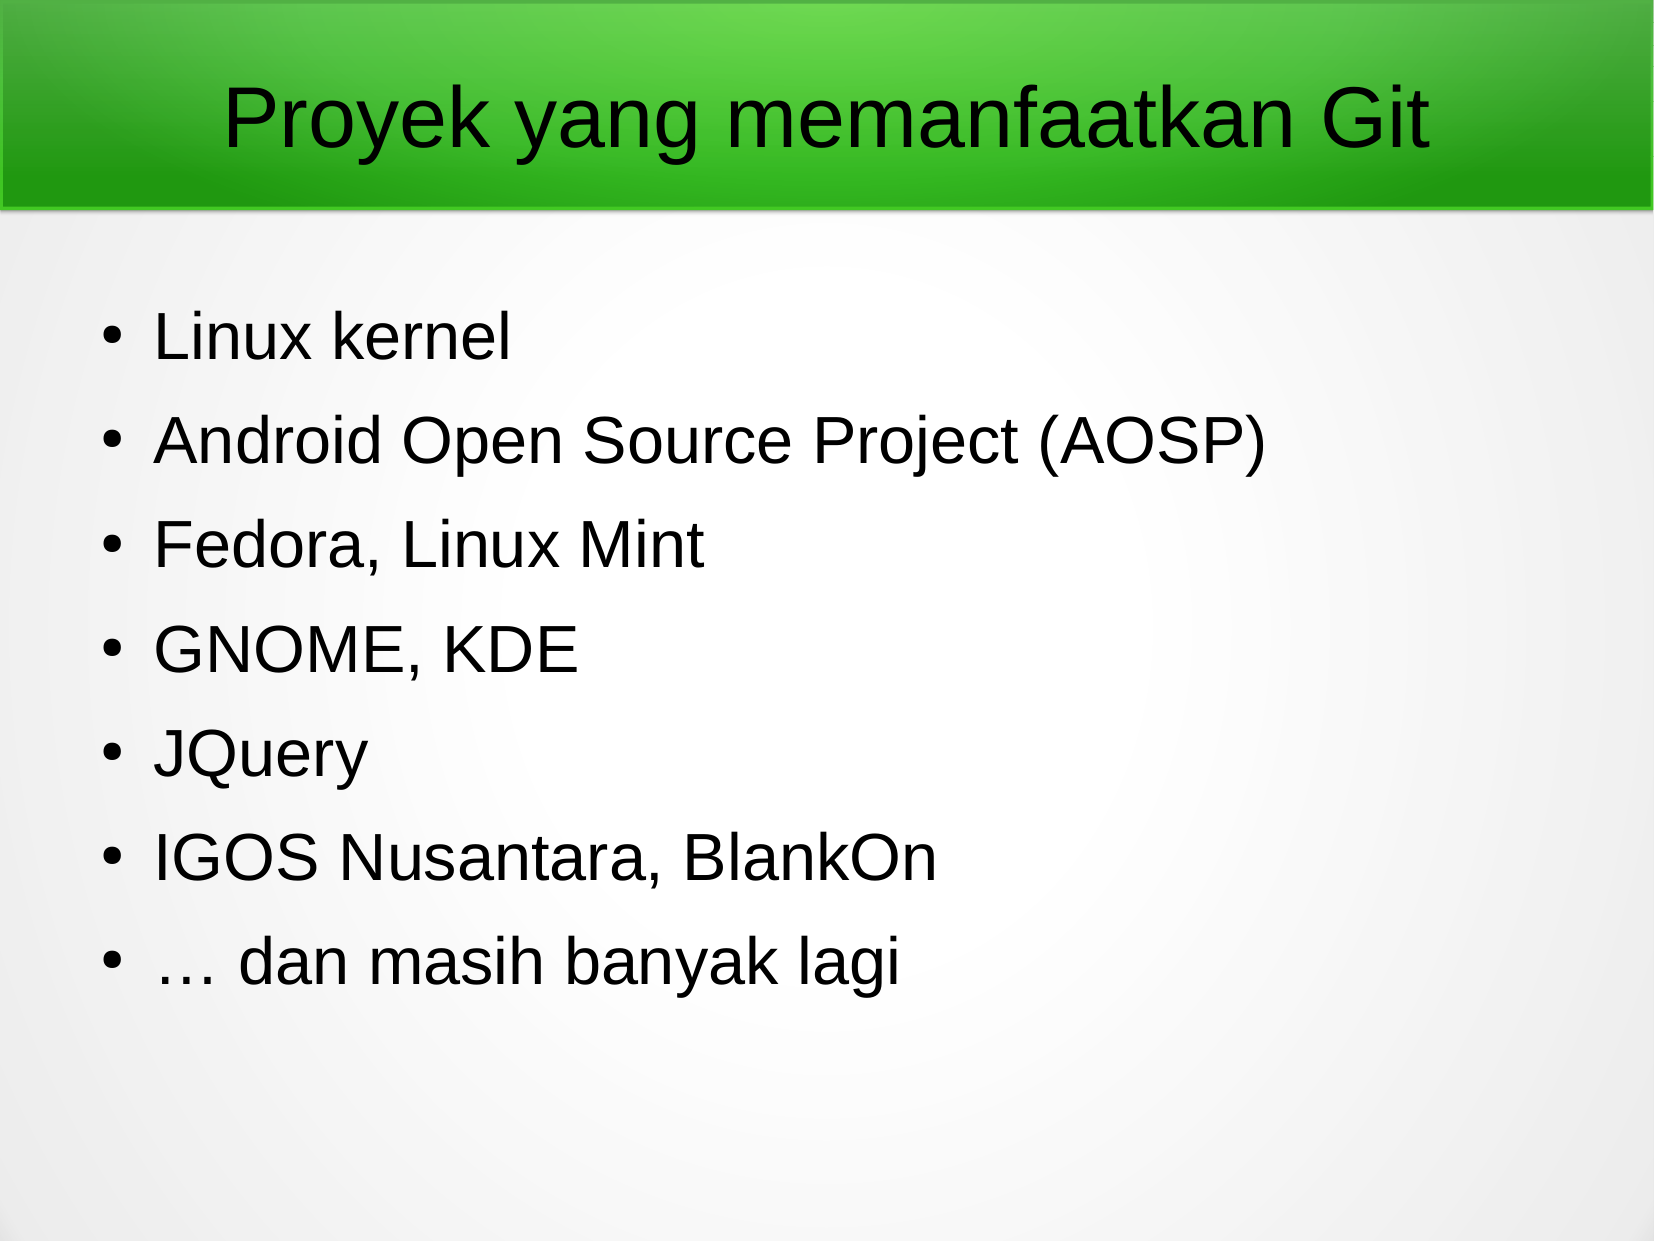

# Proyek yang memanfaatkan Git
Linux kernel
Android Open Source Project (AOSP)
Fedora, Linux Mint
GNOME, KDE
JQuery
IGOS Nusantara, BlankOn
… dan masih banyak lagi